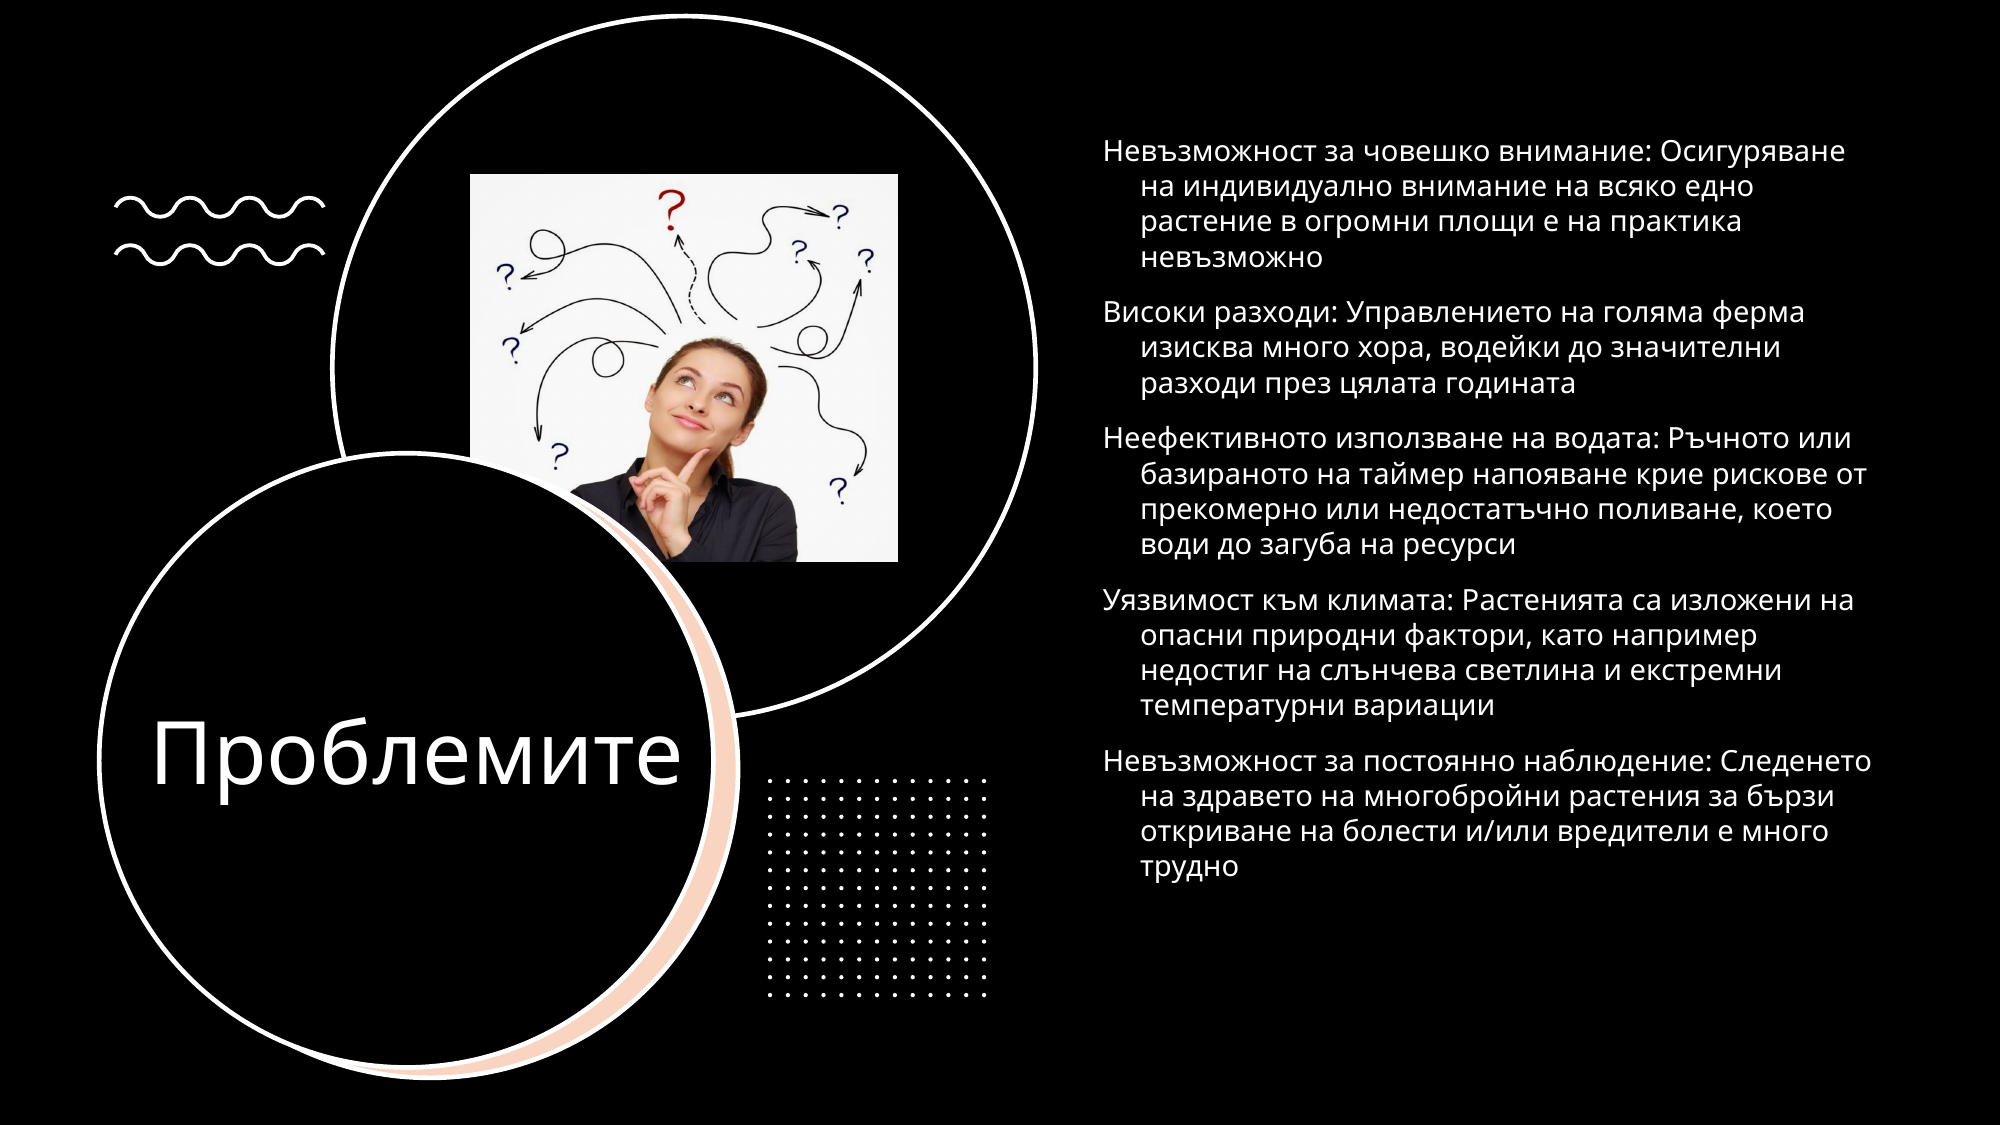

Невъзможност за човешко внимание: Осигуряване на индивидуално внимание на всяко едно растение в огромни площи е на практика невъзможно
Високи разходи: Управлението на голяма ферма изисква много хора, водейки до значителни разходи през цялата годината
Неефективното използване на водата: Ръчното или базираното на таймер напояване крие рискове от прекомерно или недостатъчно поливане, което води до загуба на ресурси
Уязвимост към климата: Растенията са изложени на опасни природни фактори, като например недостиг на слънчева светлина и екстремни температурни вариации
Невъзможност за постоянно наблюдение: Следенето на здравето на многобройни растения за бързи откриване на болести и/или вредители е много трудно
# Проблемите